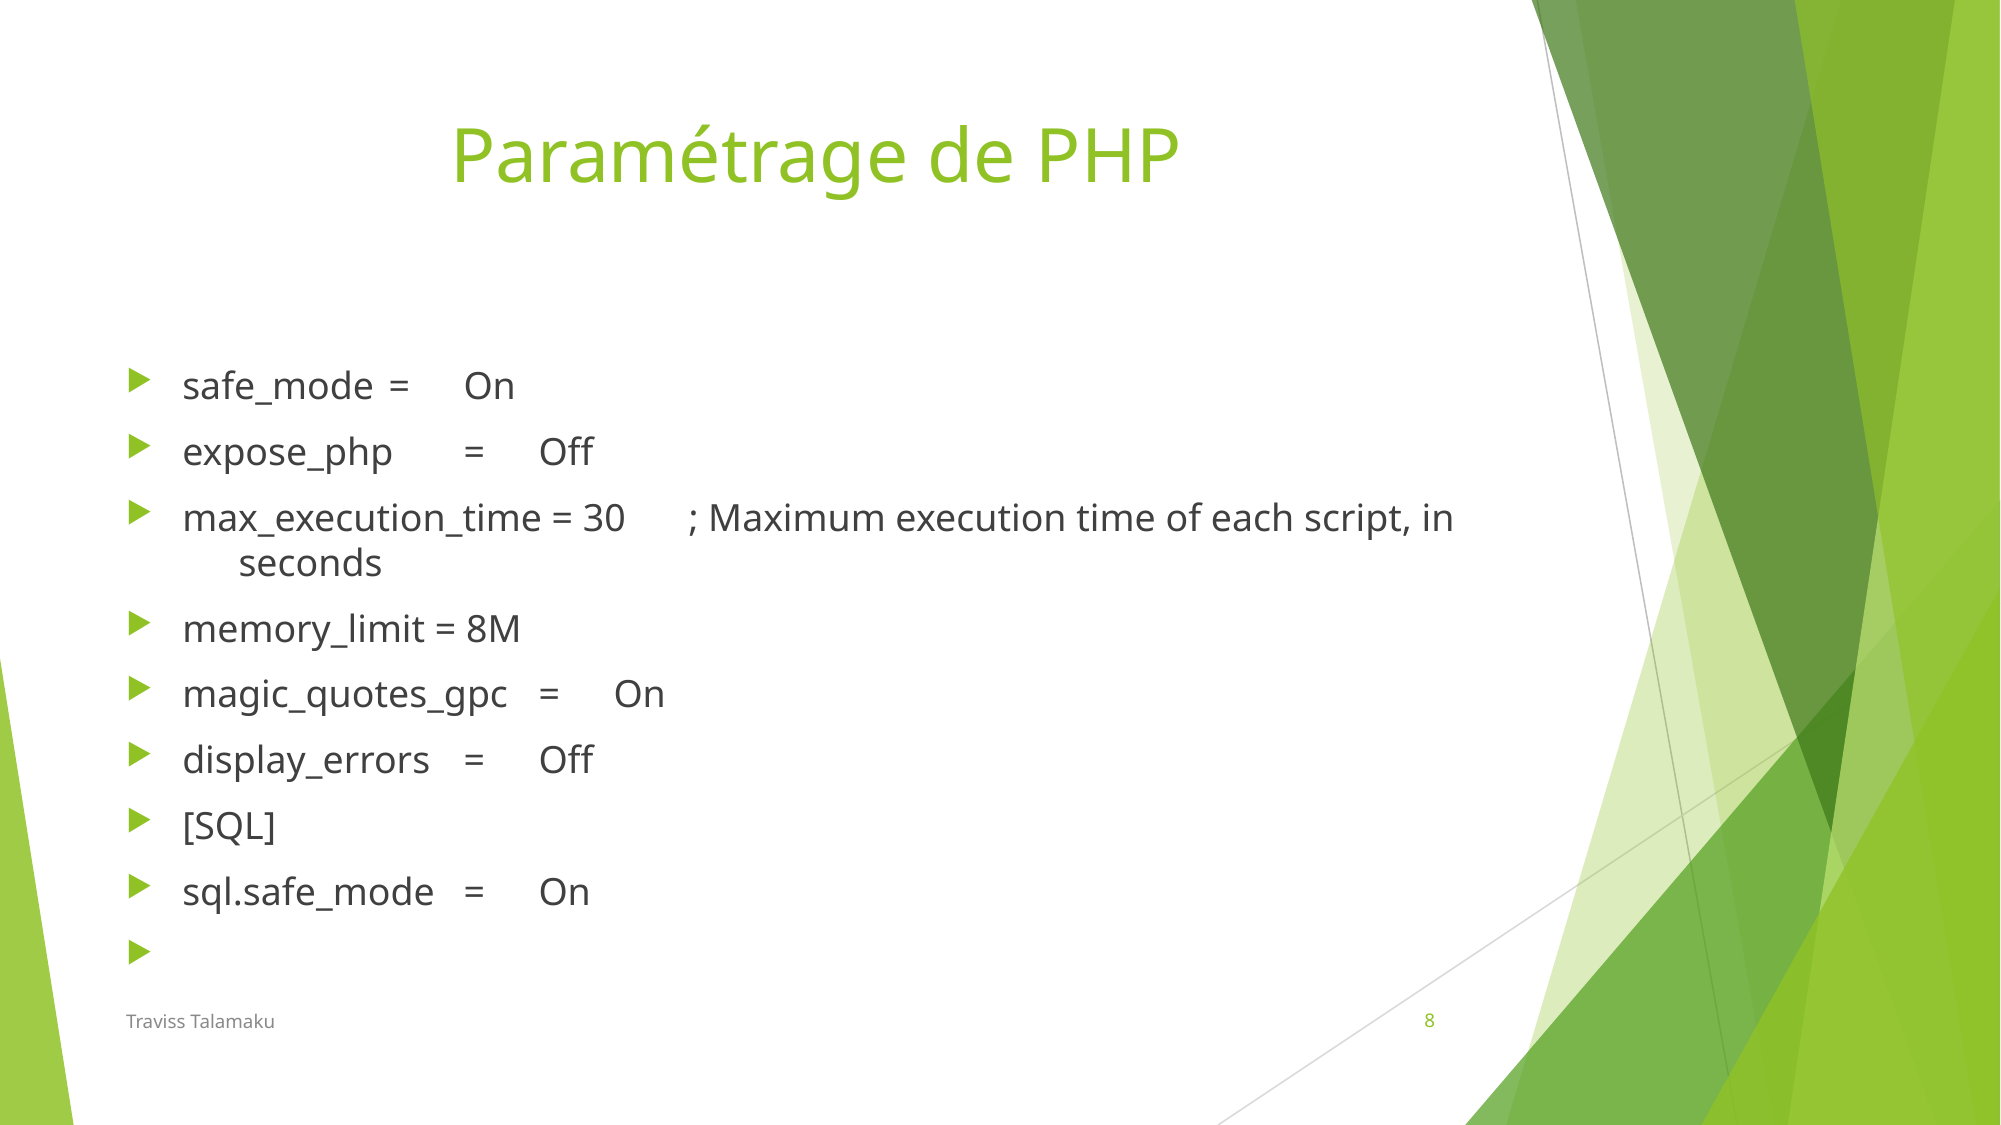

# Paramétrage de PHP
safe_mode	=	On
expose_php	=	Off
max_execution_time = 30	; Maximum execution time of each script, in seconds
memory_limit = 8M
magic_quotes_gpc	=	On
display_errors	=	Off
[SQL]
sql.safe_mode	=	On
Traviss Talamaku